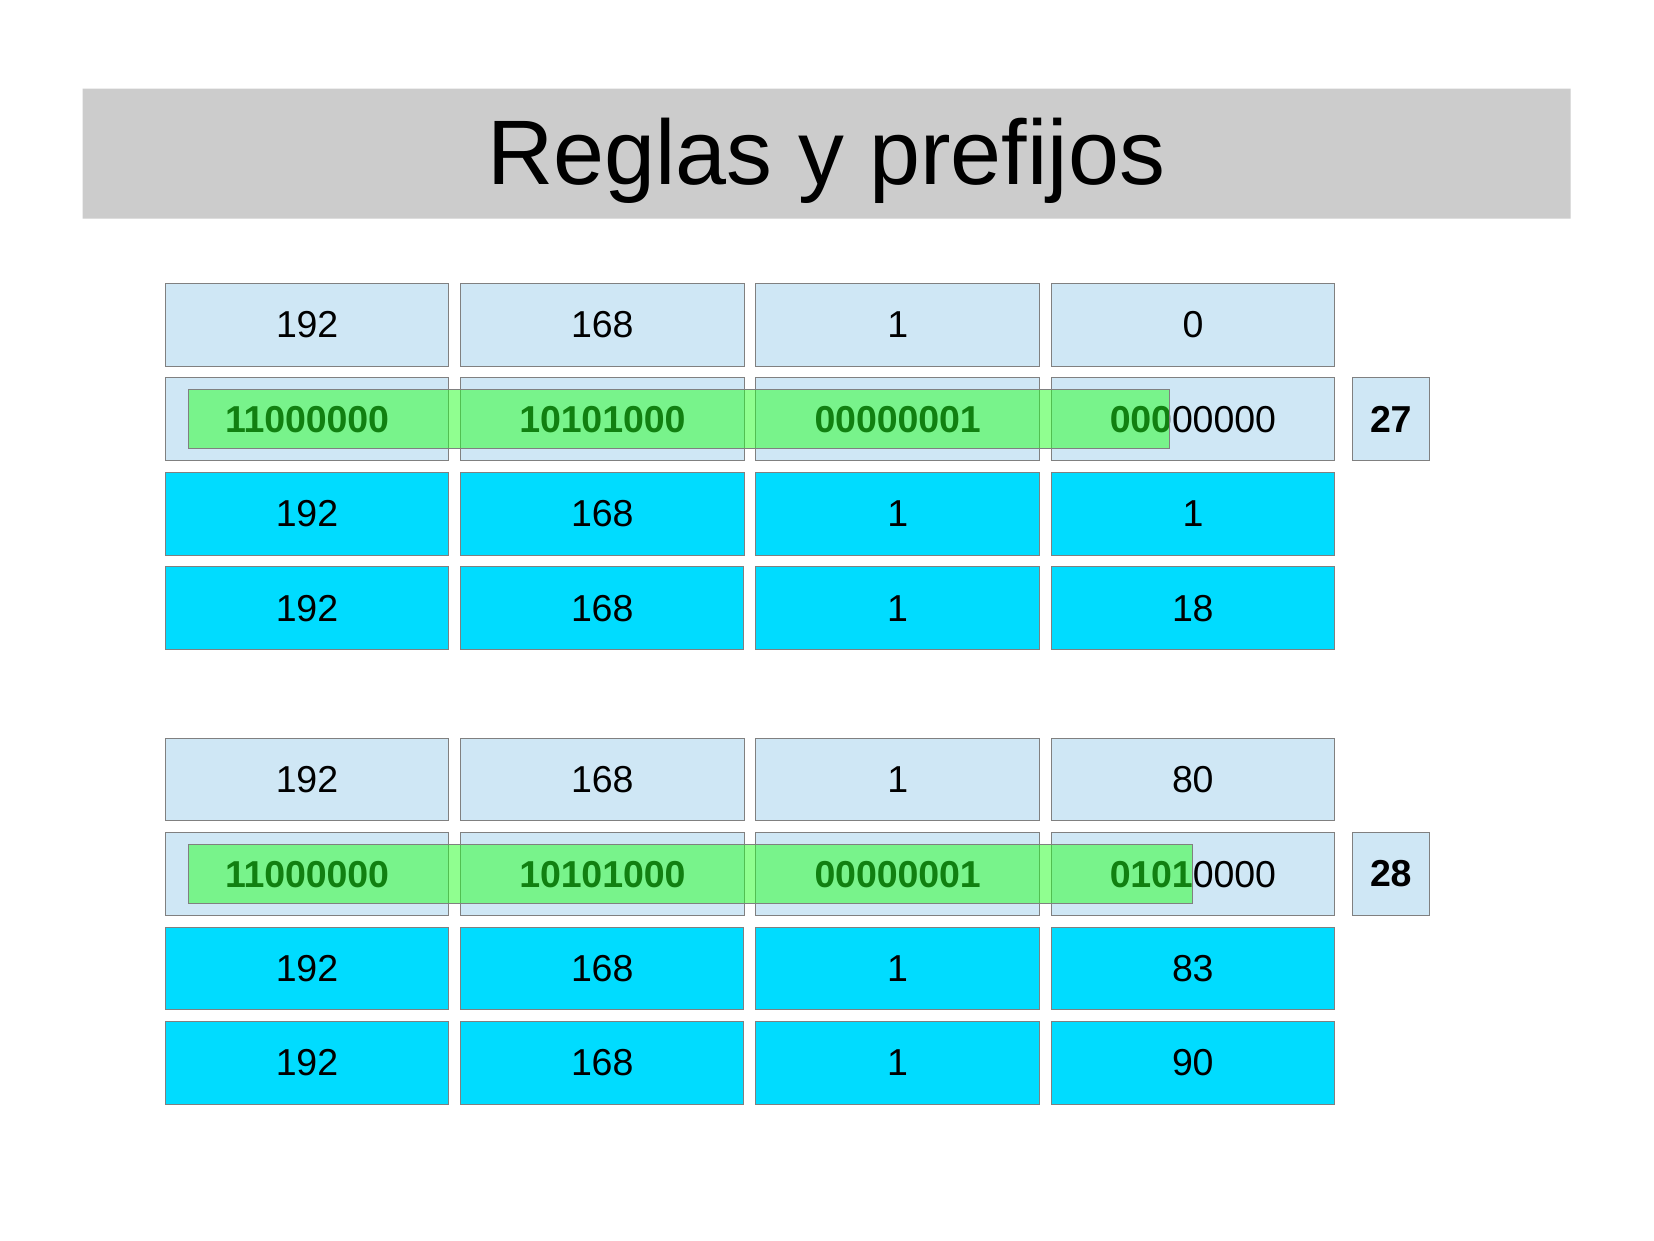

# Reglas y prefijos
192
168
1
0
27
11000000
10101000
00000001
00000000
192
168
1
1
192
168
1
18
192
168
1
80
28
11000000
10101000
00000001
01010000
192
168
1
83
192
168
1
90